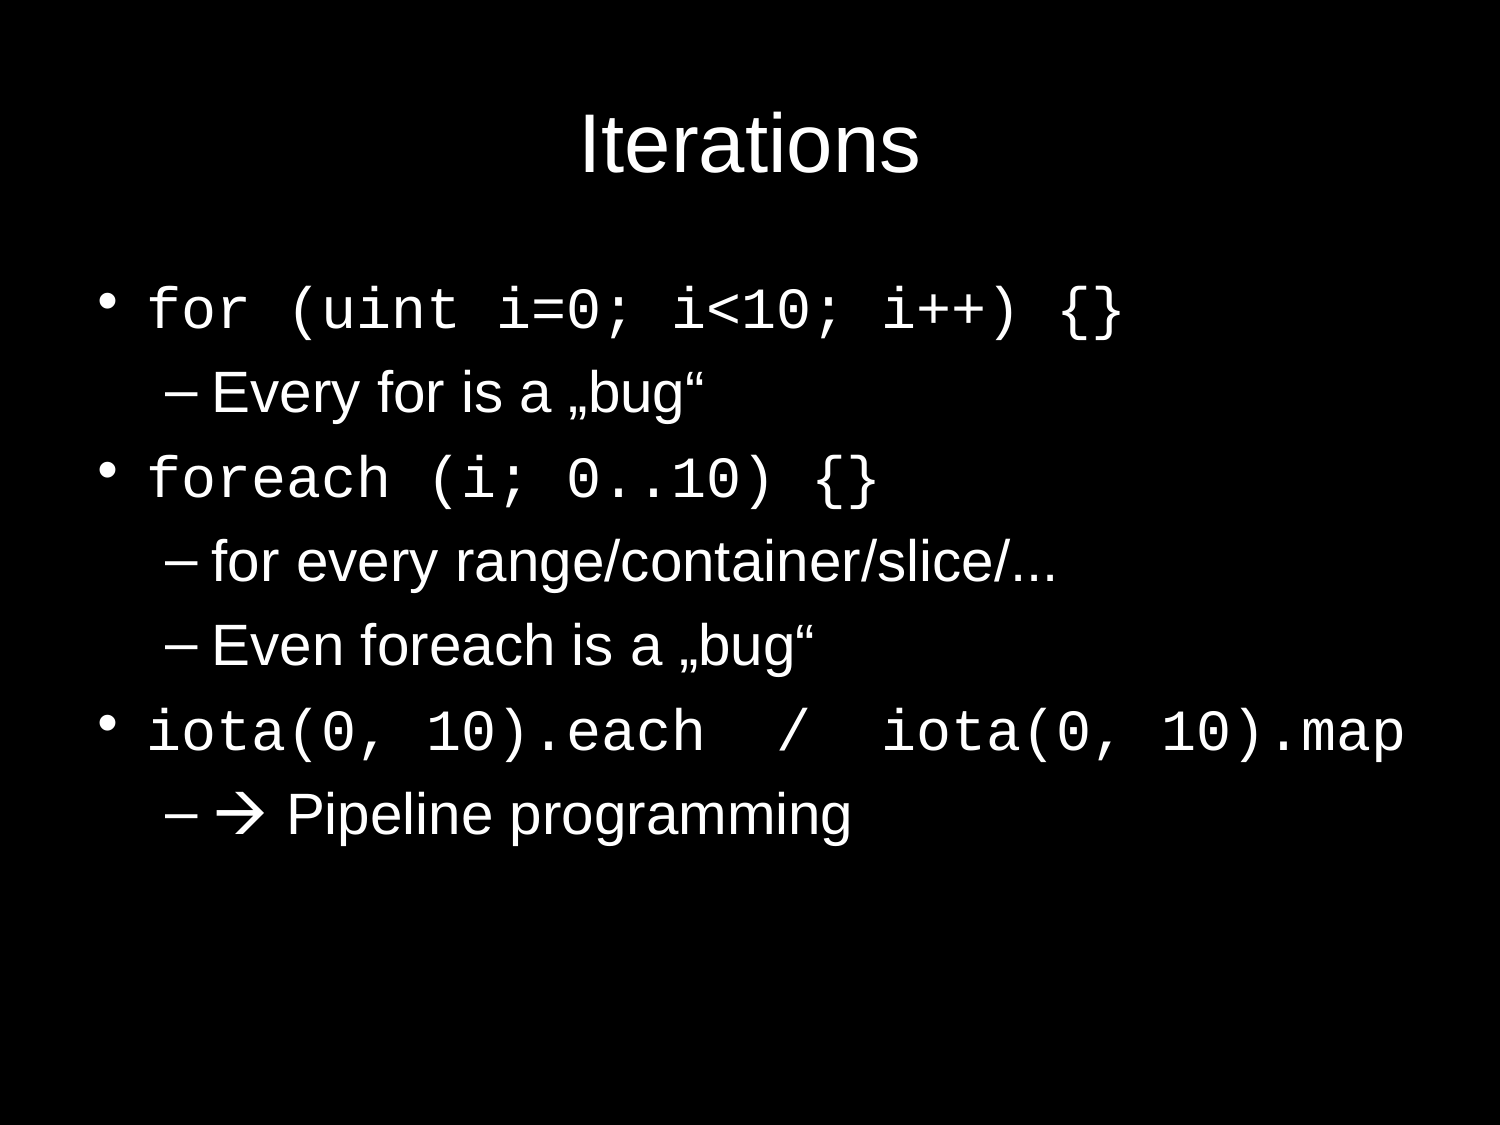

# Iterations
for (uint i=0; i<10; i++) {}
Every for is a „bug“
foreach (i; 0..10) {}
for every range/container/slice/...
Even foreach is a „bug“
iota(0, 10).each / iota(0, 10).map
 Pipeline programming